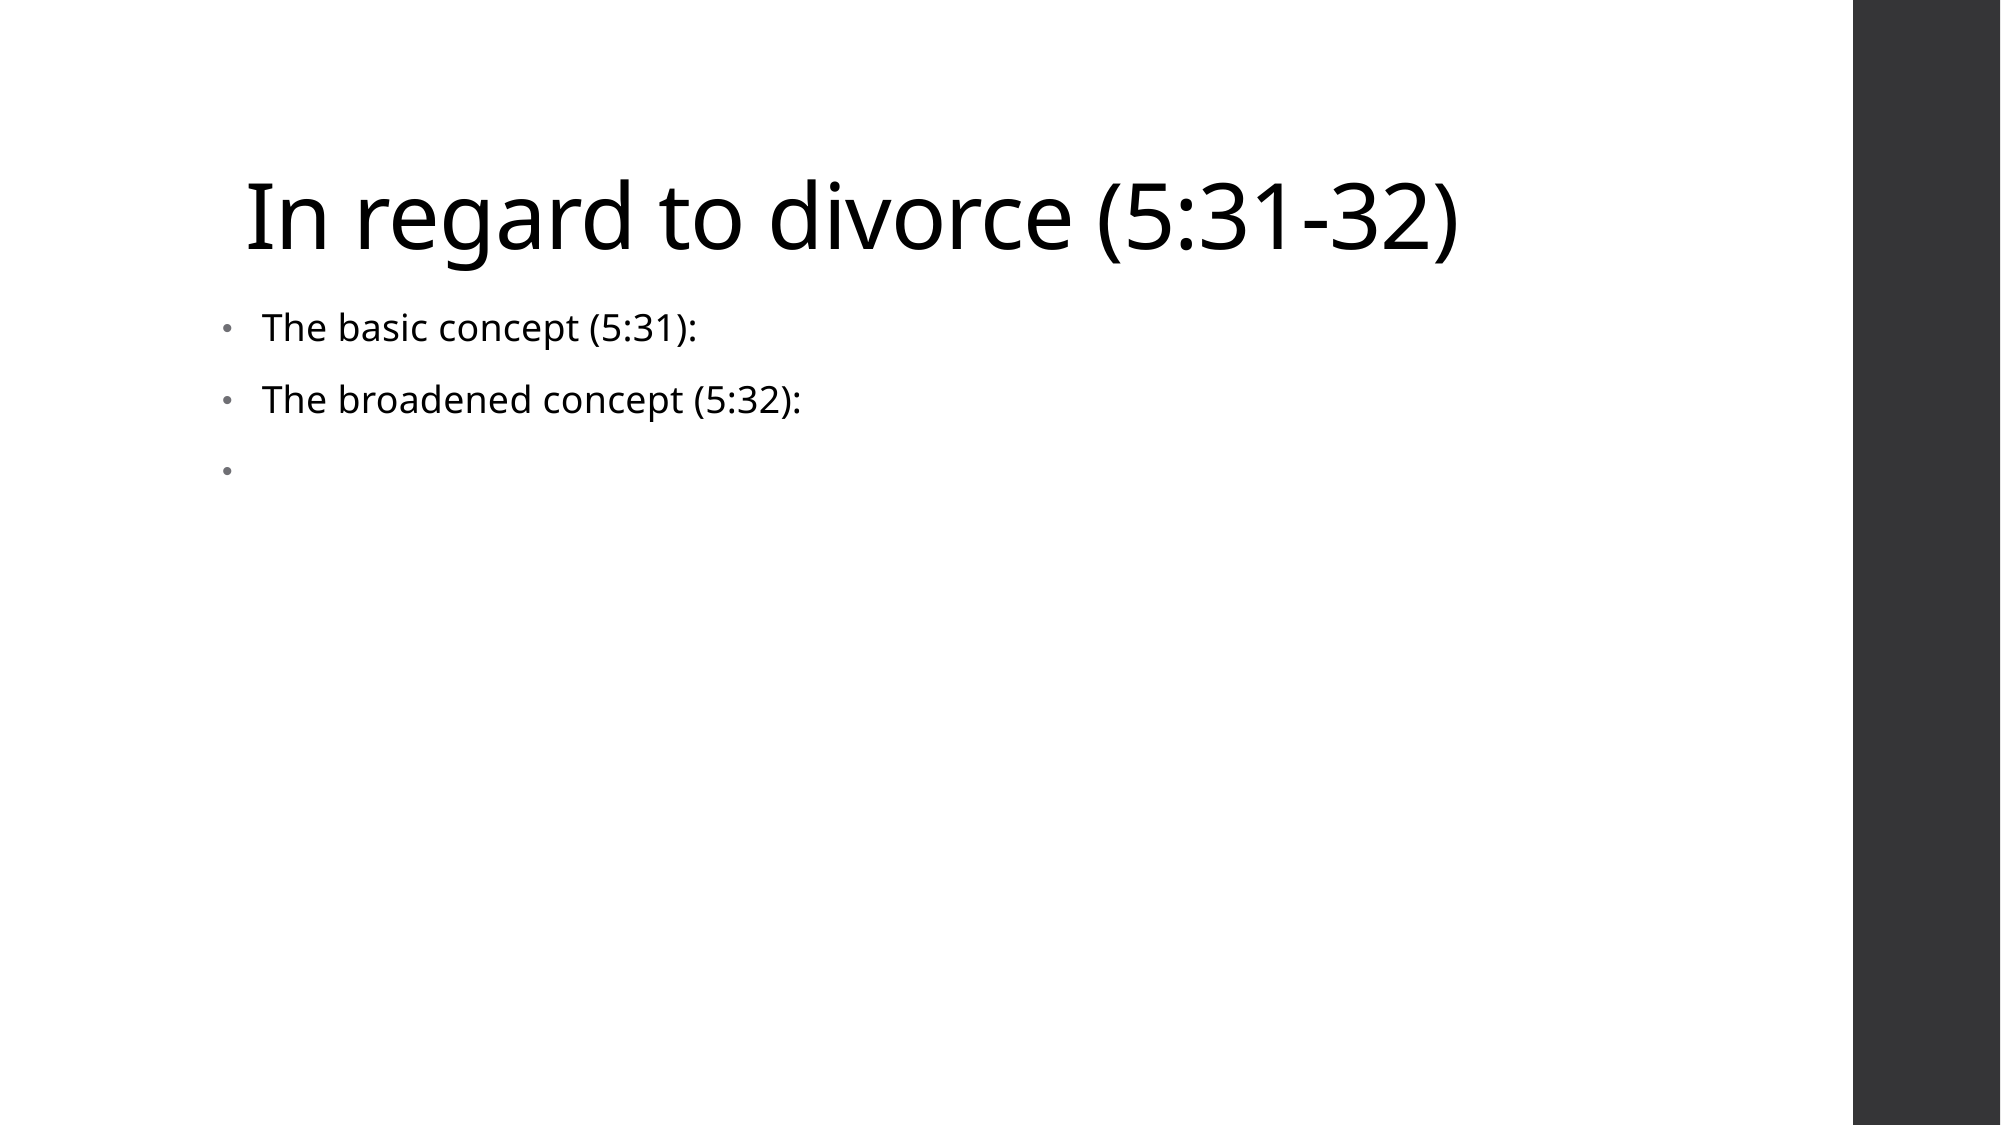

# In regard to divorce (5:31-32)
 The basic concept (5:31):
 The broadened concept (5:32):